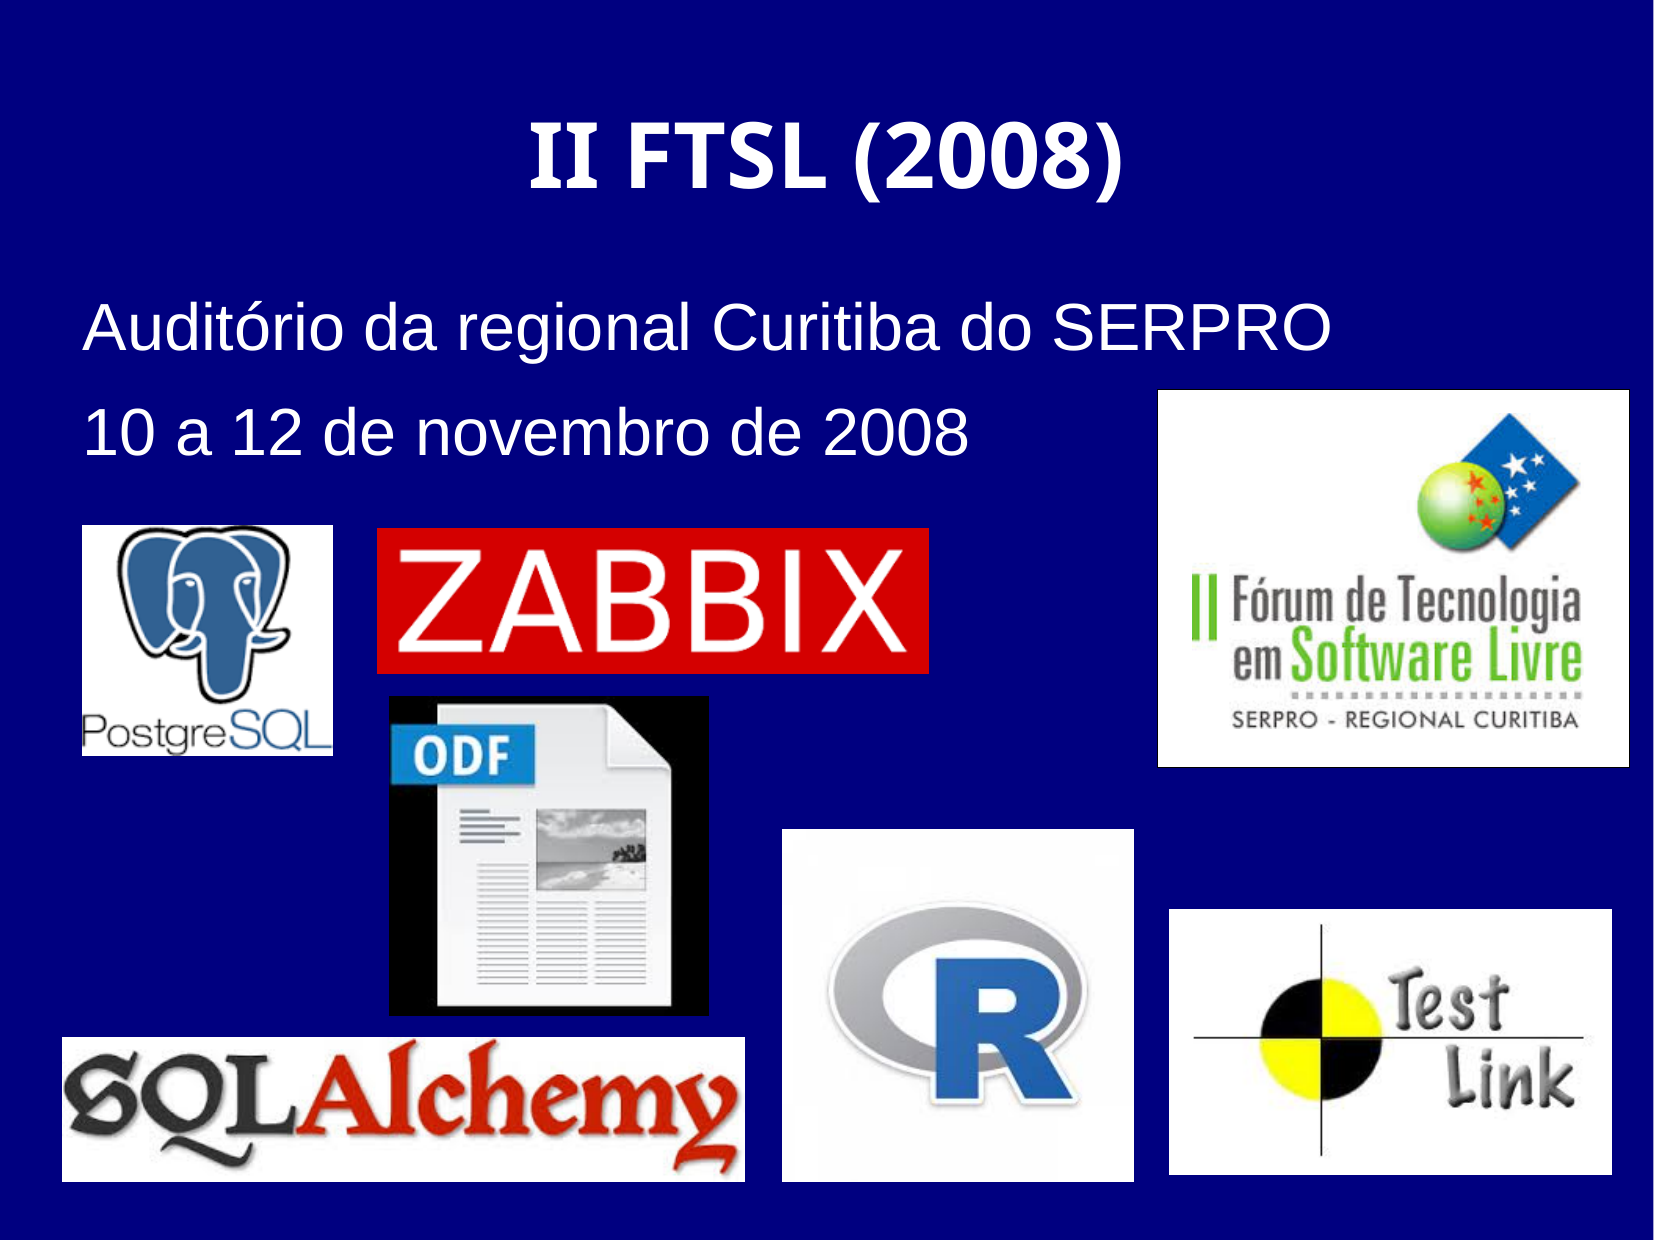

# II FTSL (2008)
Auditório da regional Curitiba do SERPRO
10 a 12 de novembro de 2008